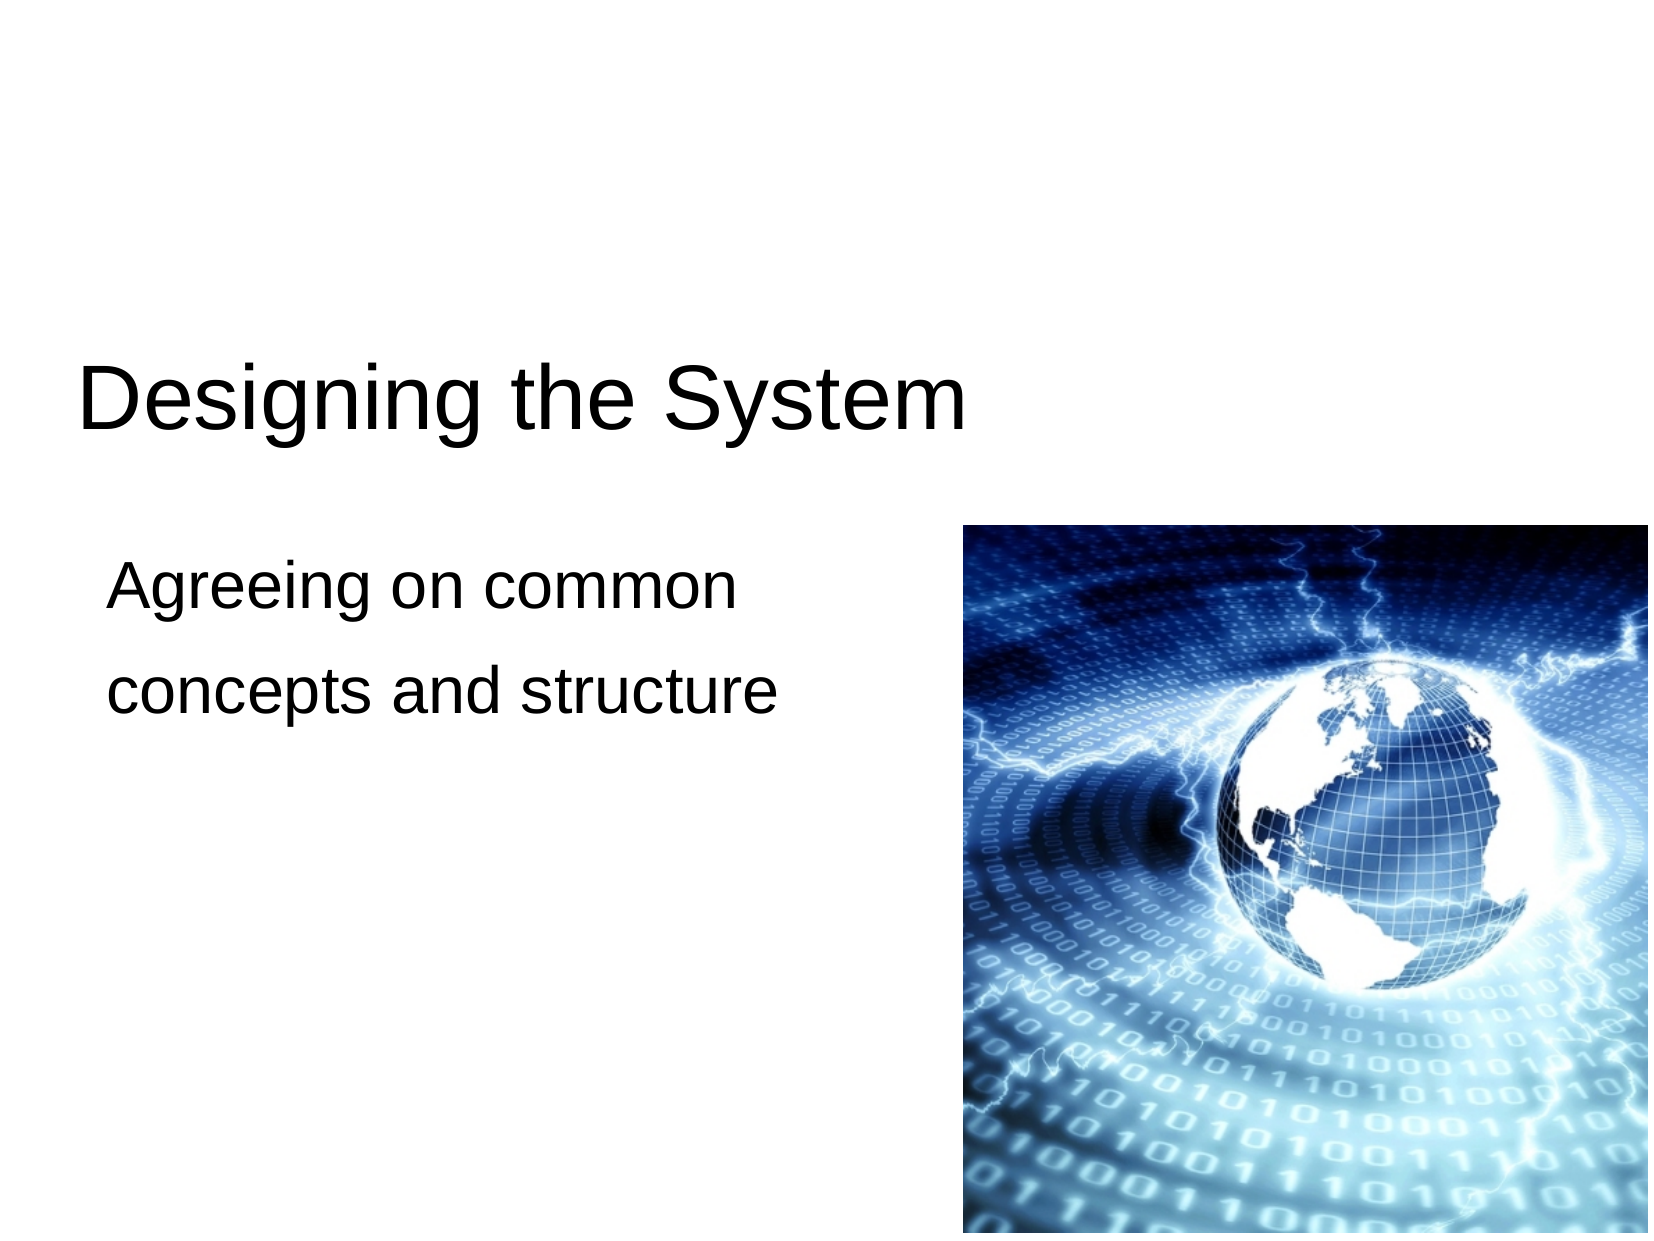

# Designing the System
Agreeing on common
concepts and structure
22